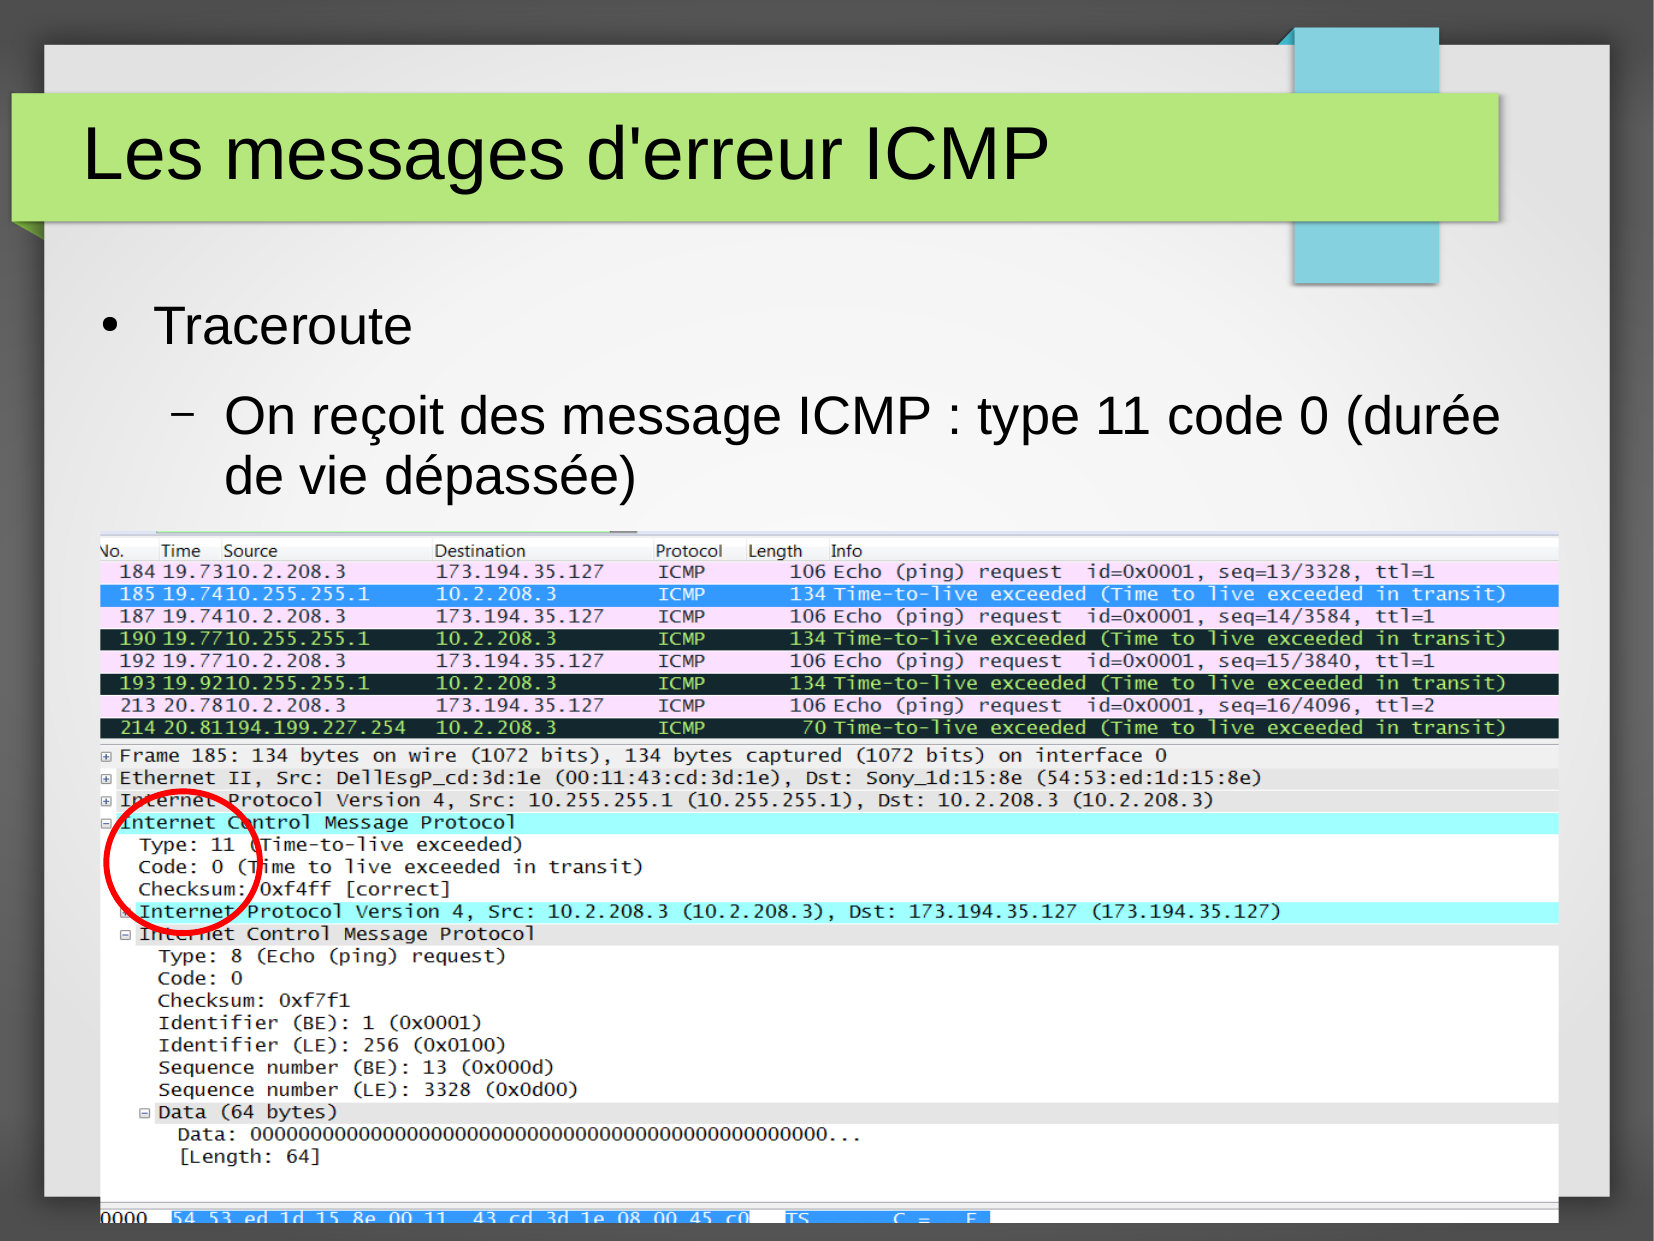

# Les messages d'erreur ICMP
Traceroute
On reçoit des message ICMP : type 11 code 0 (durée de vie dépassée)